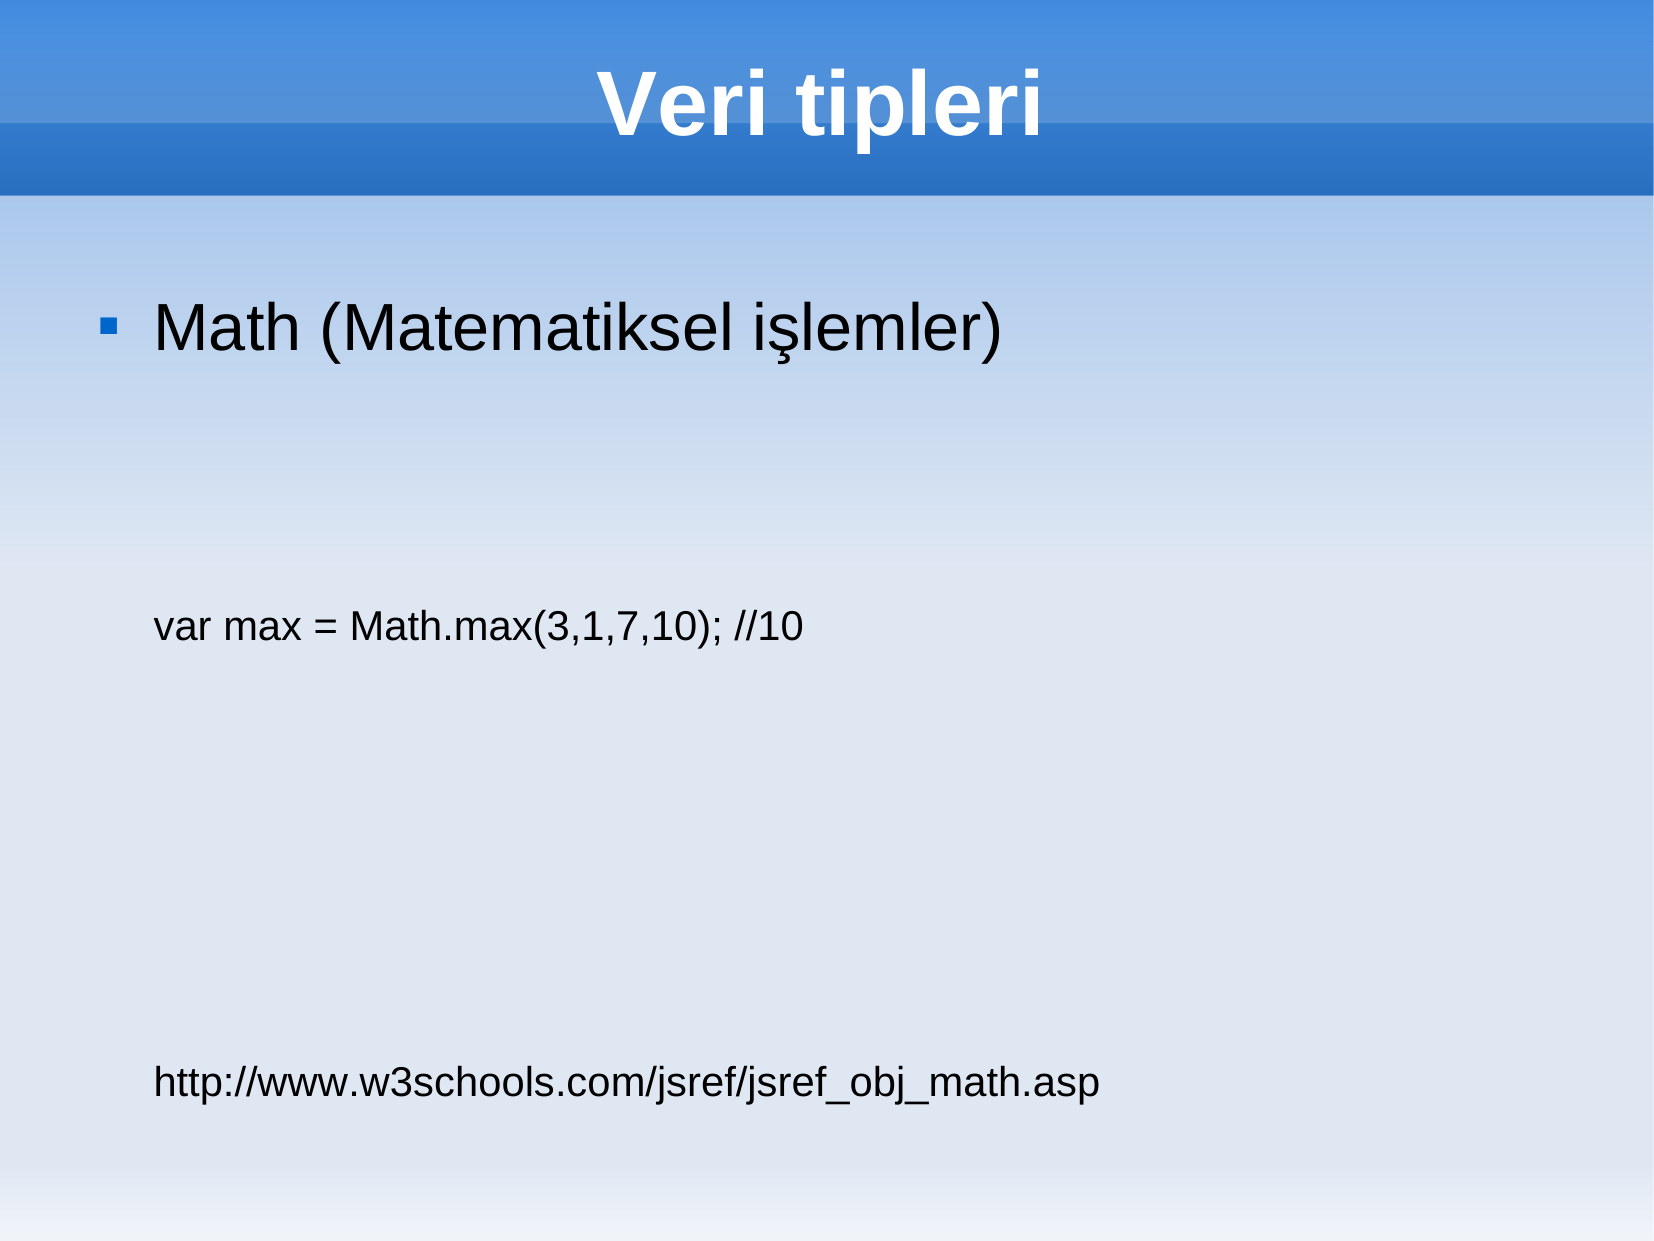

# Veri tipleri
Math (Matematiksel işlemler)
var max = Math.max(3,1,7,10); //10
http://www.w3schools.com/jsref/jsref_obj_math.asp